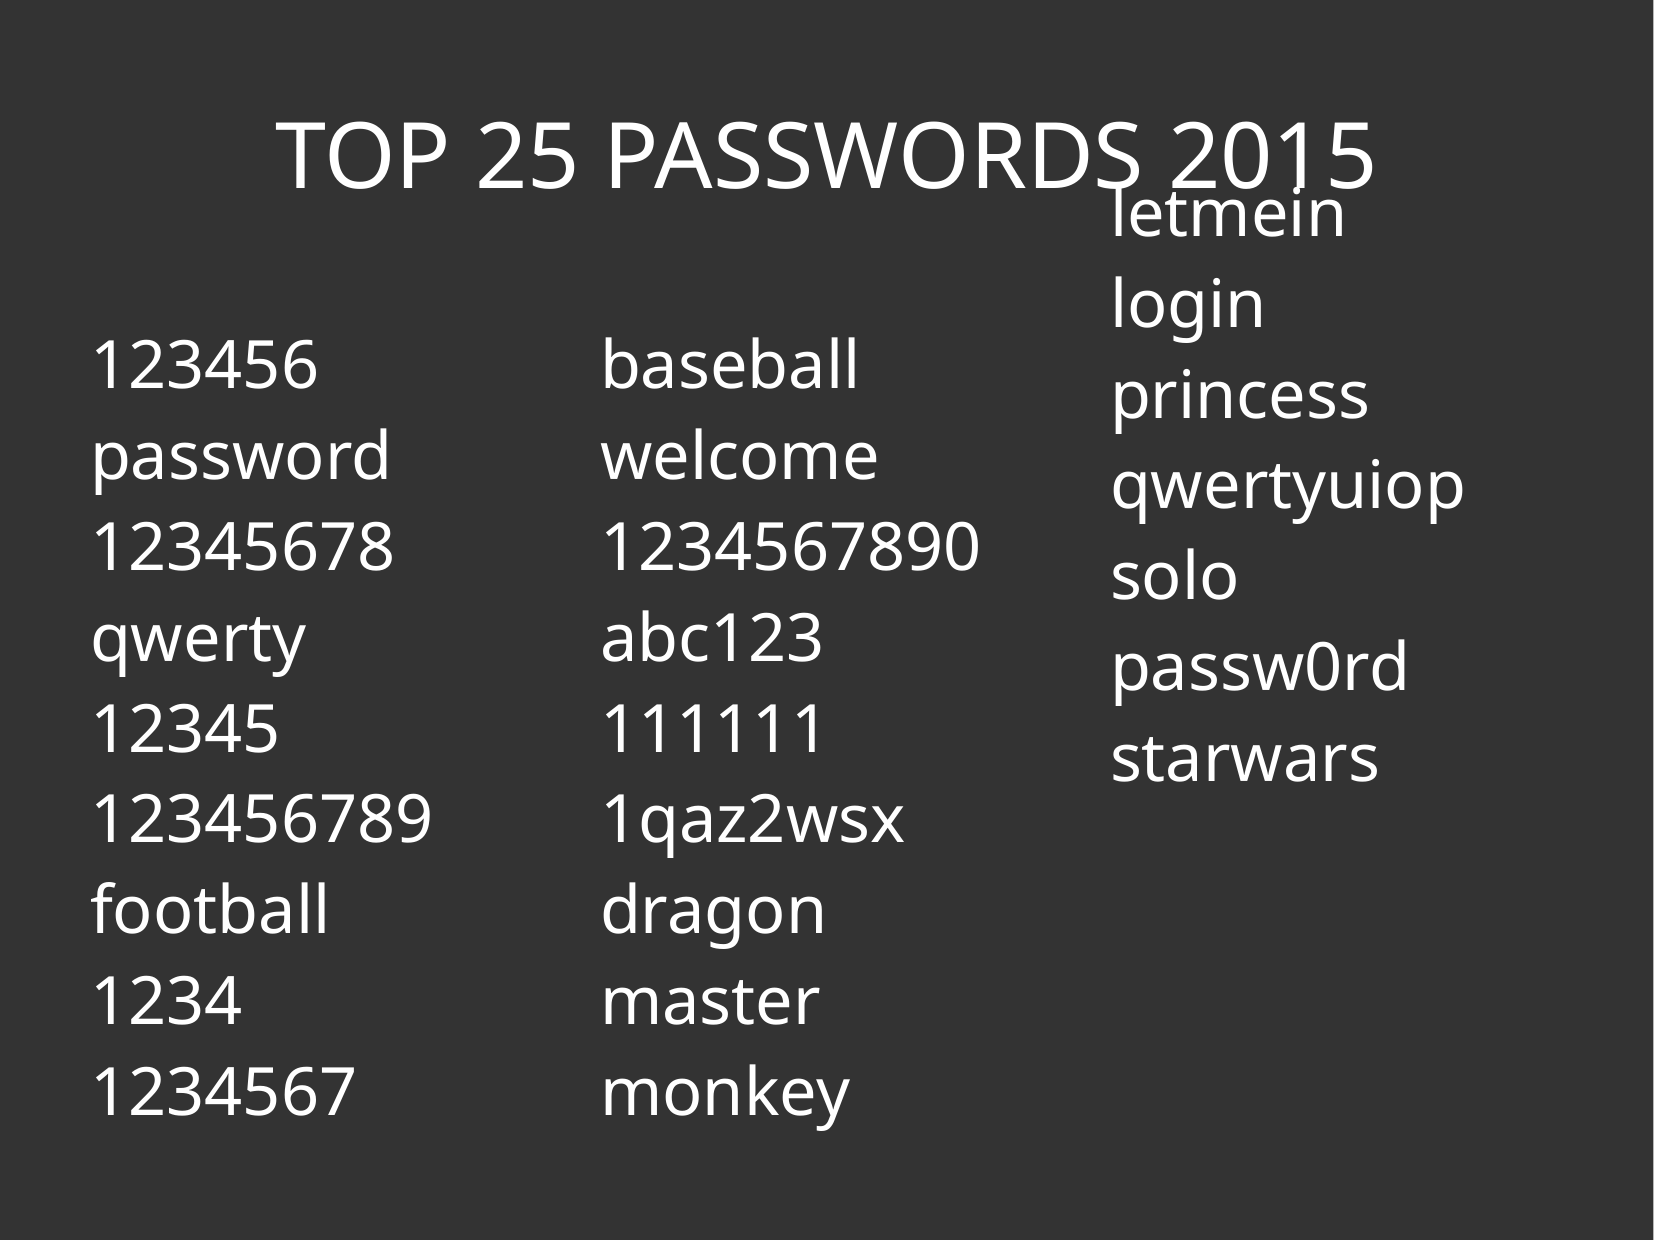

# TOP 25 PASSWORDS 2015
letmein
login
princess
qwertyuiop
solo
passw0rd
starwars
123456
password
12345678
qwerty
12345
123456789
football
1234
1234567
baseball
welcome
1234567890
abc123
111111
1qaz2wsx
dragon
master
monkey